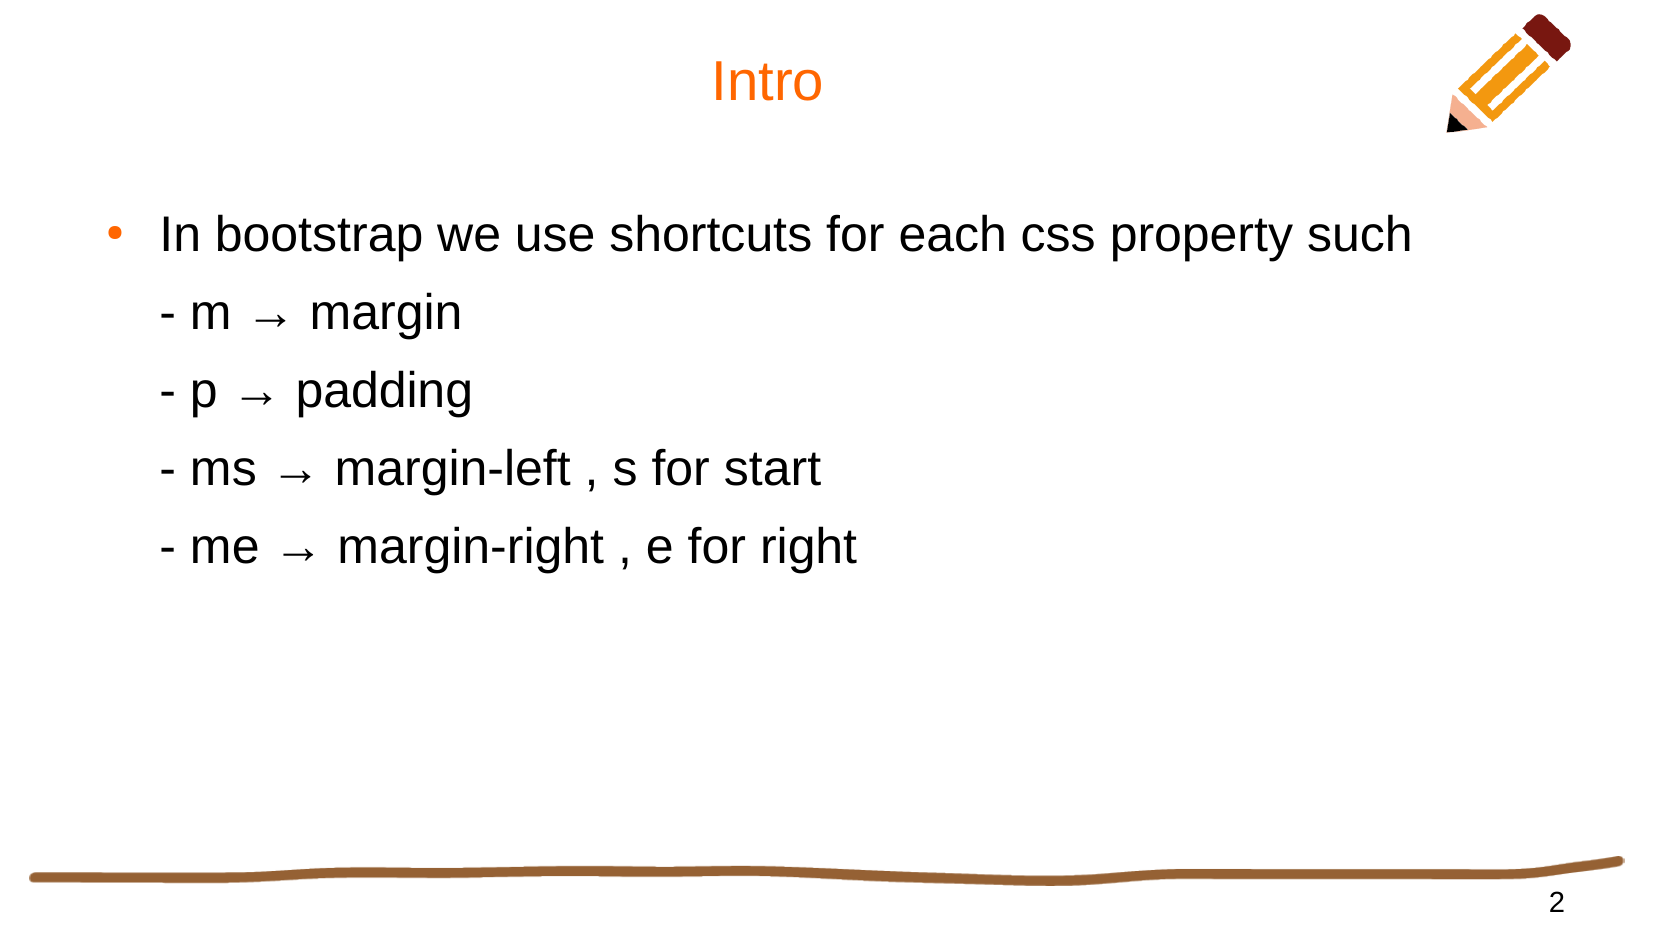

# Intro
In bootstrap we use shortcuts for each css property such
- m → margin
- p → padding
- ms → margin-left , s for start
- me → margin-right , e for right
2